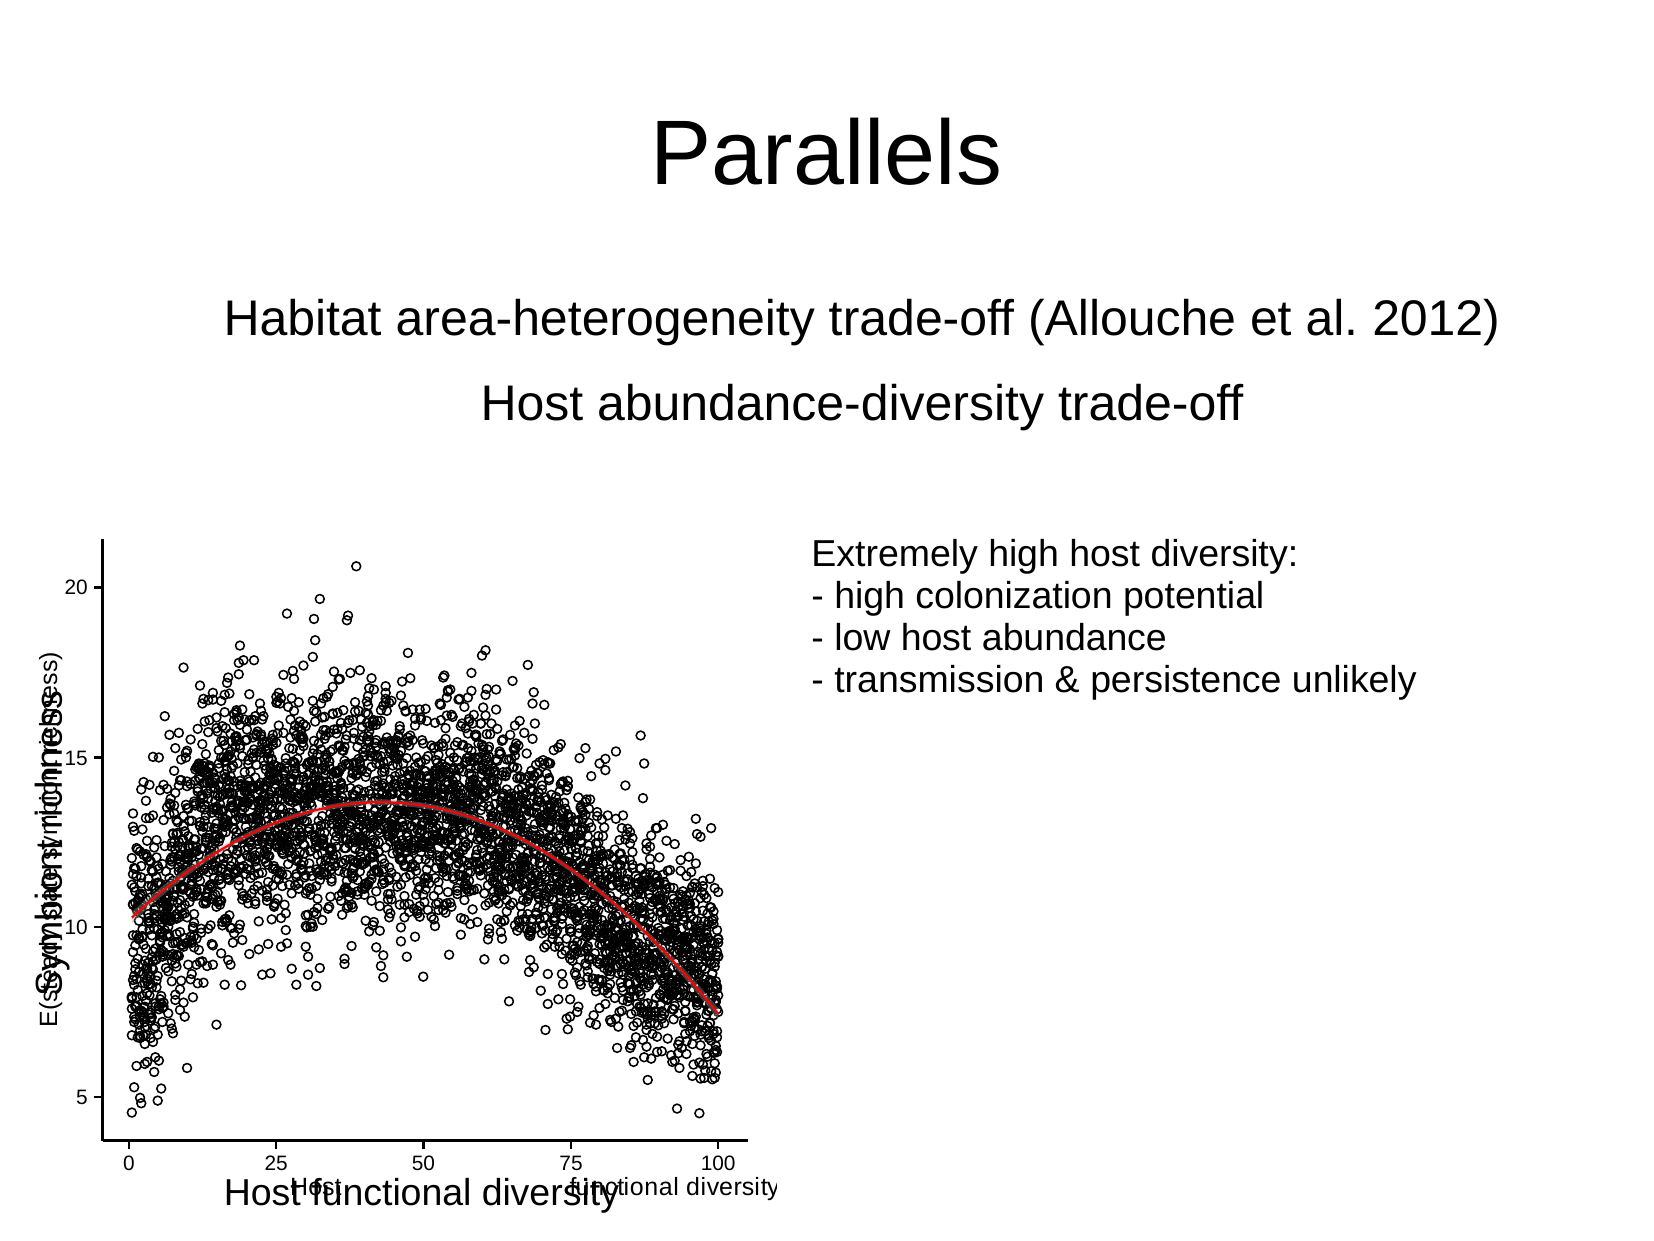

# Parallels
Habitat area-heterogeneity trade-off (Allouche et al. 2012)
Host abundance-diversity trade-off
Extremely high host diversity:
- high colonization potential
- low host abundance
- transmission & persistence unlikely
Symbiont richness
Host functional diversity